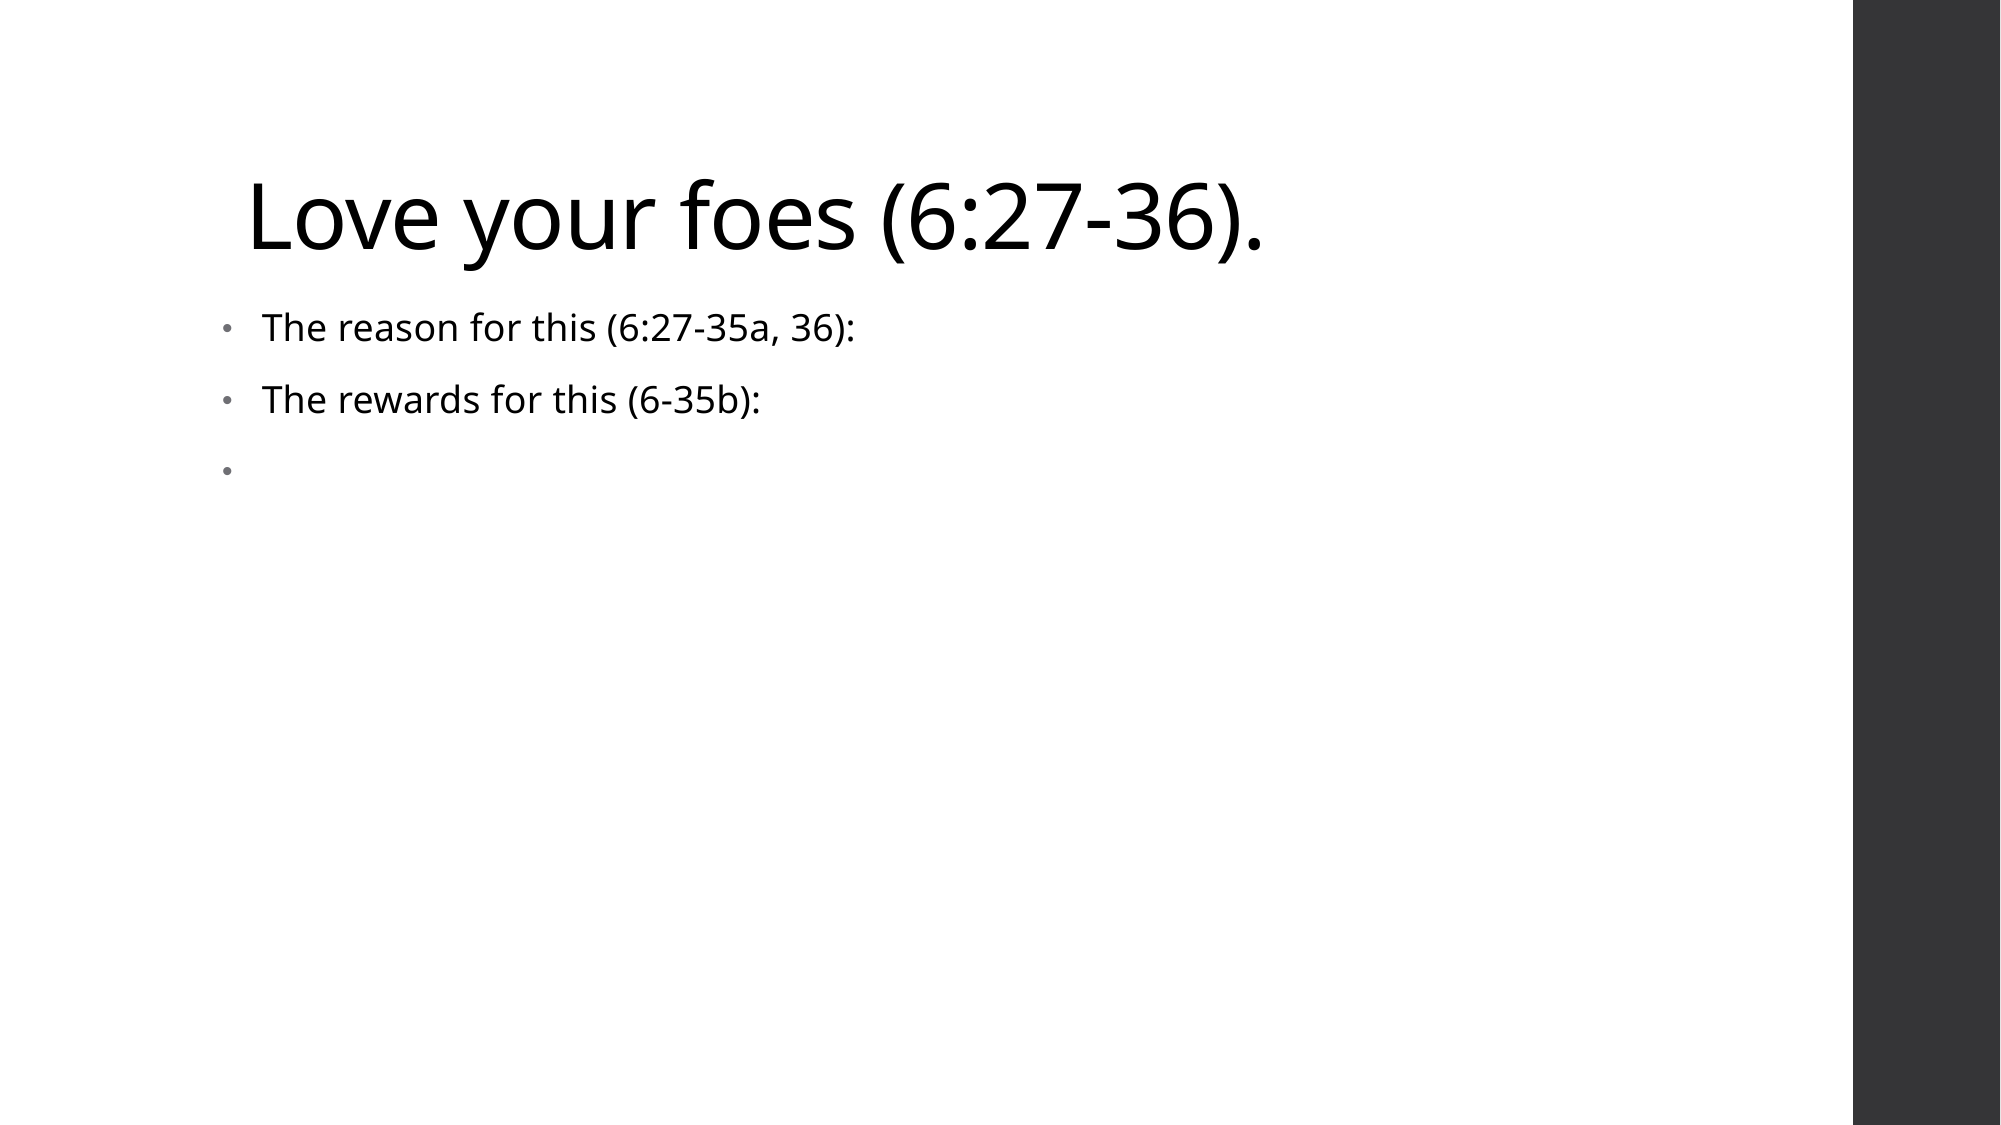

# Love your foes (6:27-36).
 The reason for this (6:27-35a, 36):
 The rewards for this (6-35b):